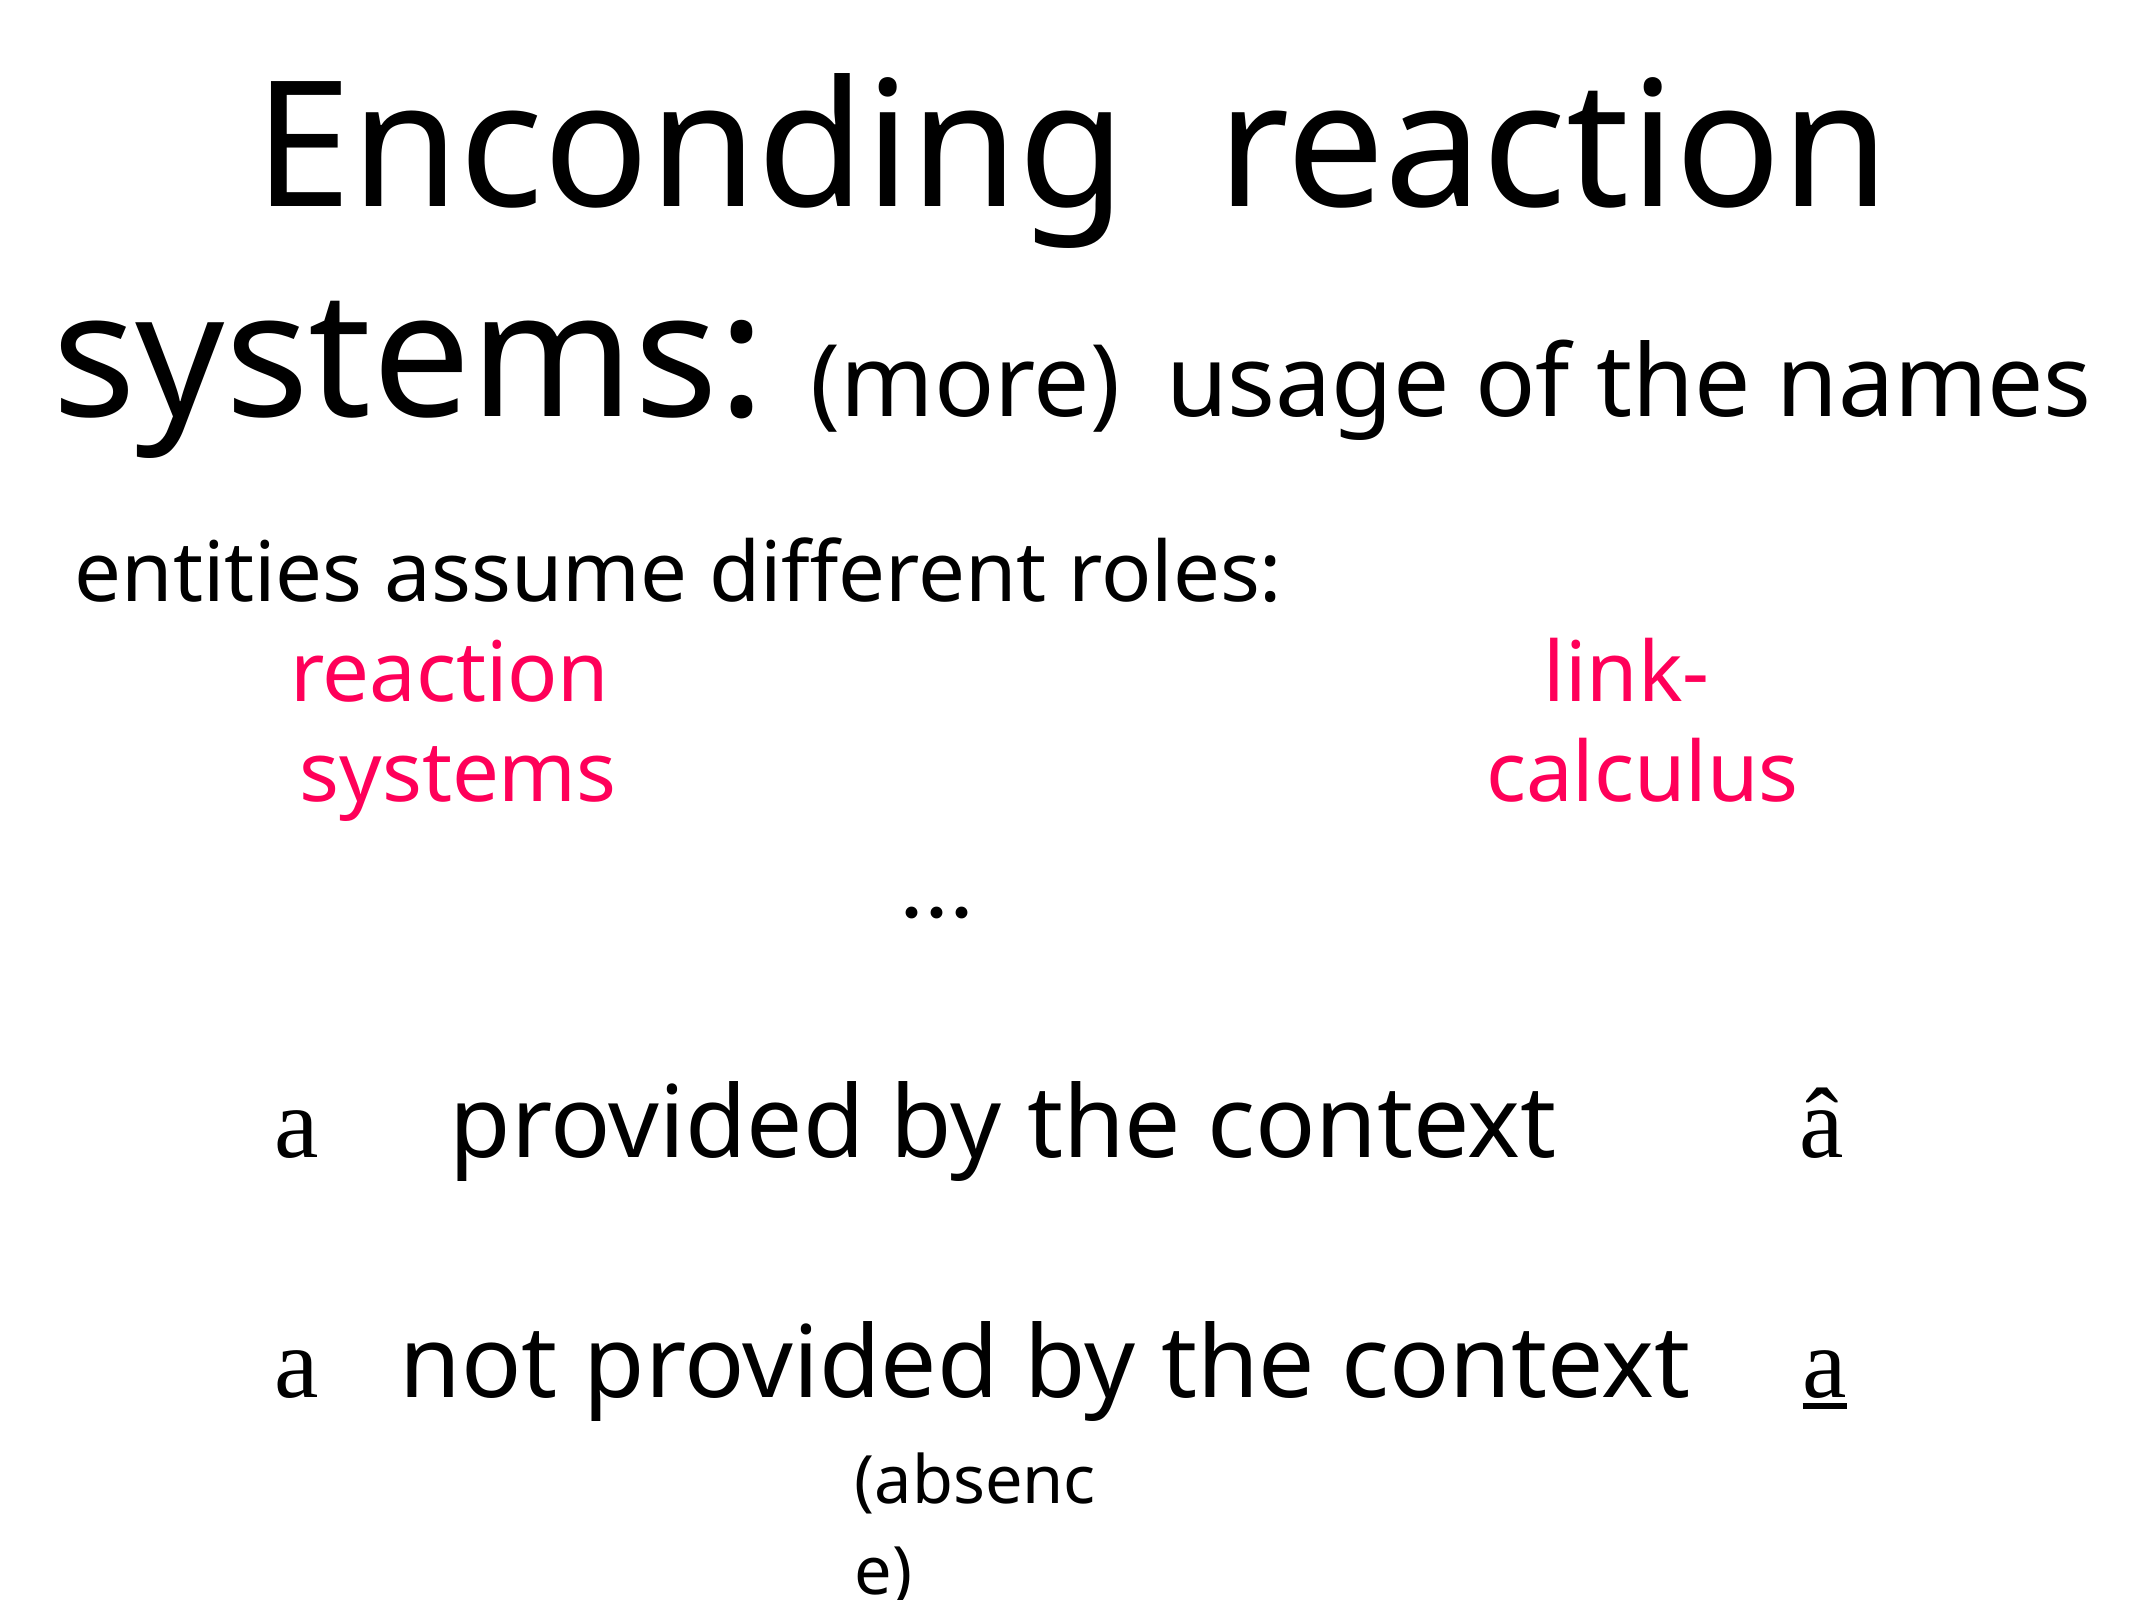

# Enconding reaction systems: (more) usage of the names
entities assume different roles:
		 reaction link-
			systems calculus
				 ...
 a	 	provided by the context 	 	â
	 a	 not provided by the context 	 a
(absence)
57